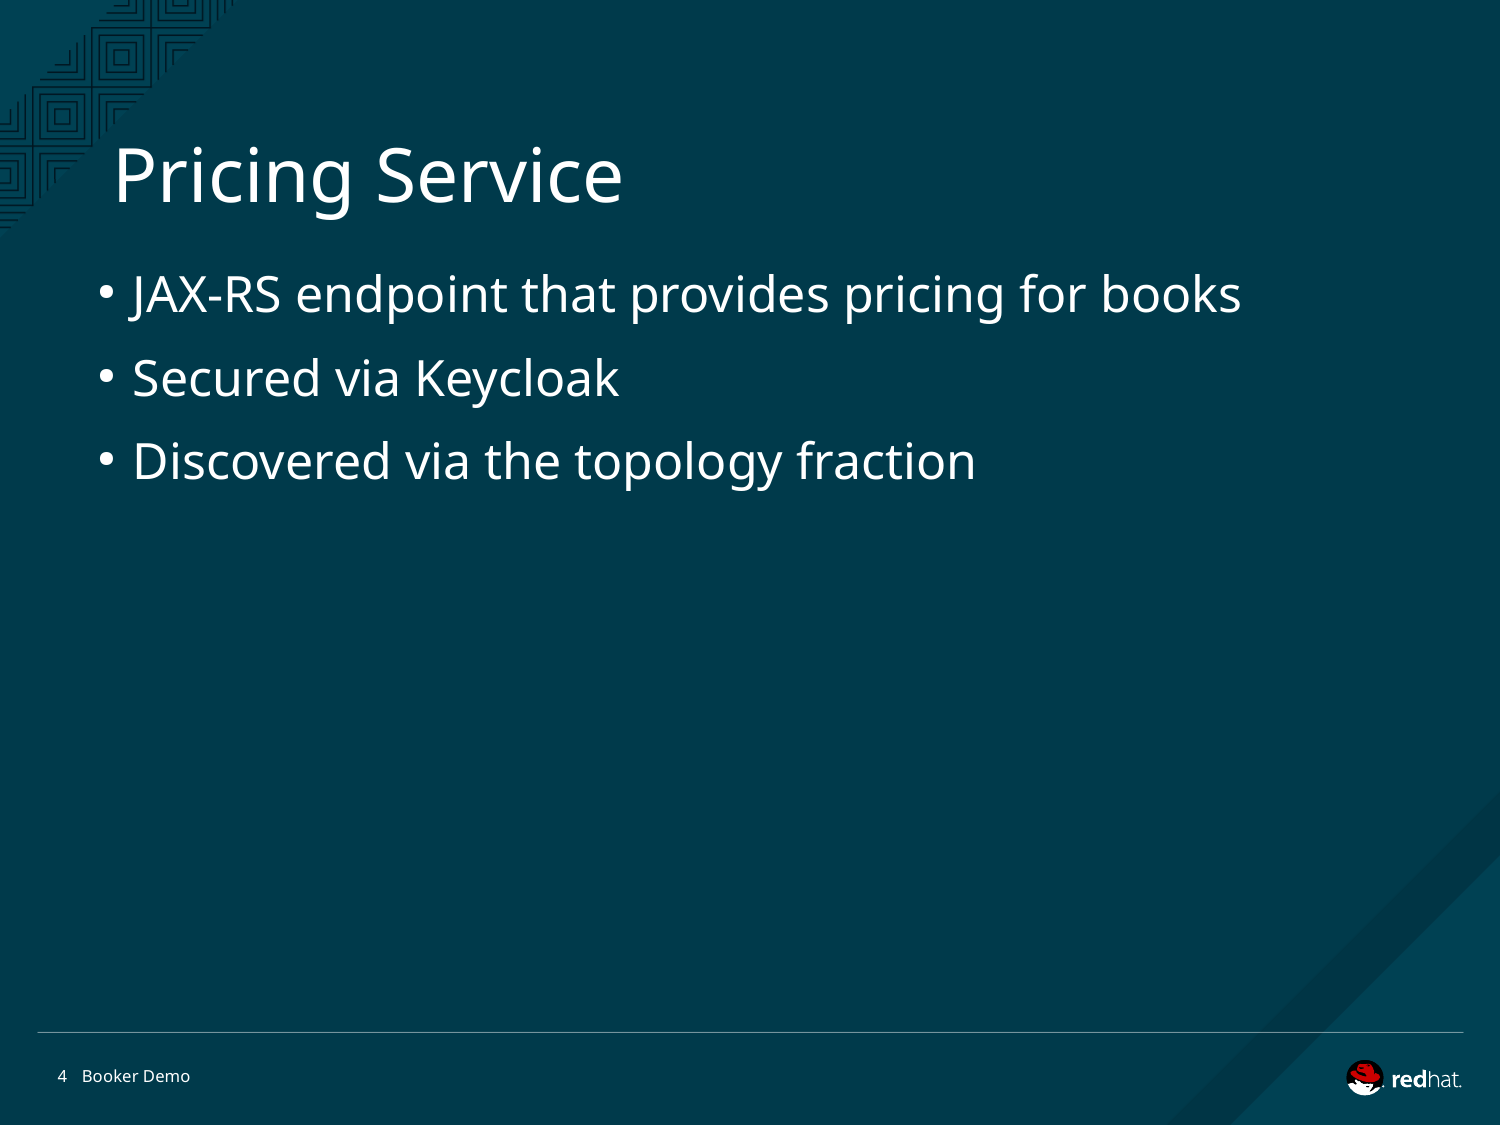

# Pricing Service
JAX-RS endpoint that provides pricing for books
Secured via Keycloak
Discovered via the topology fraction
4
Booker Demo